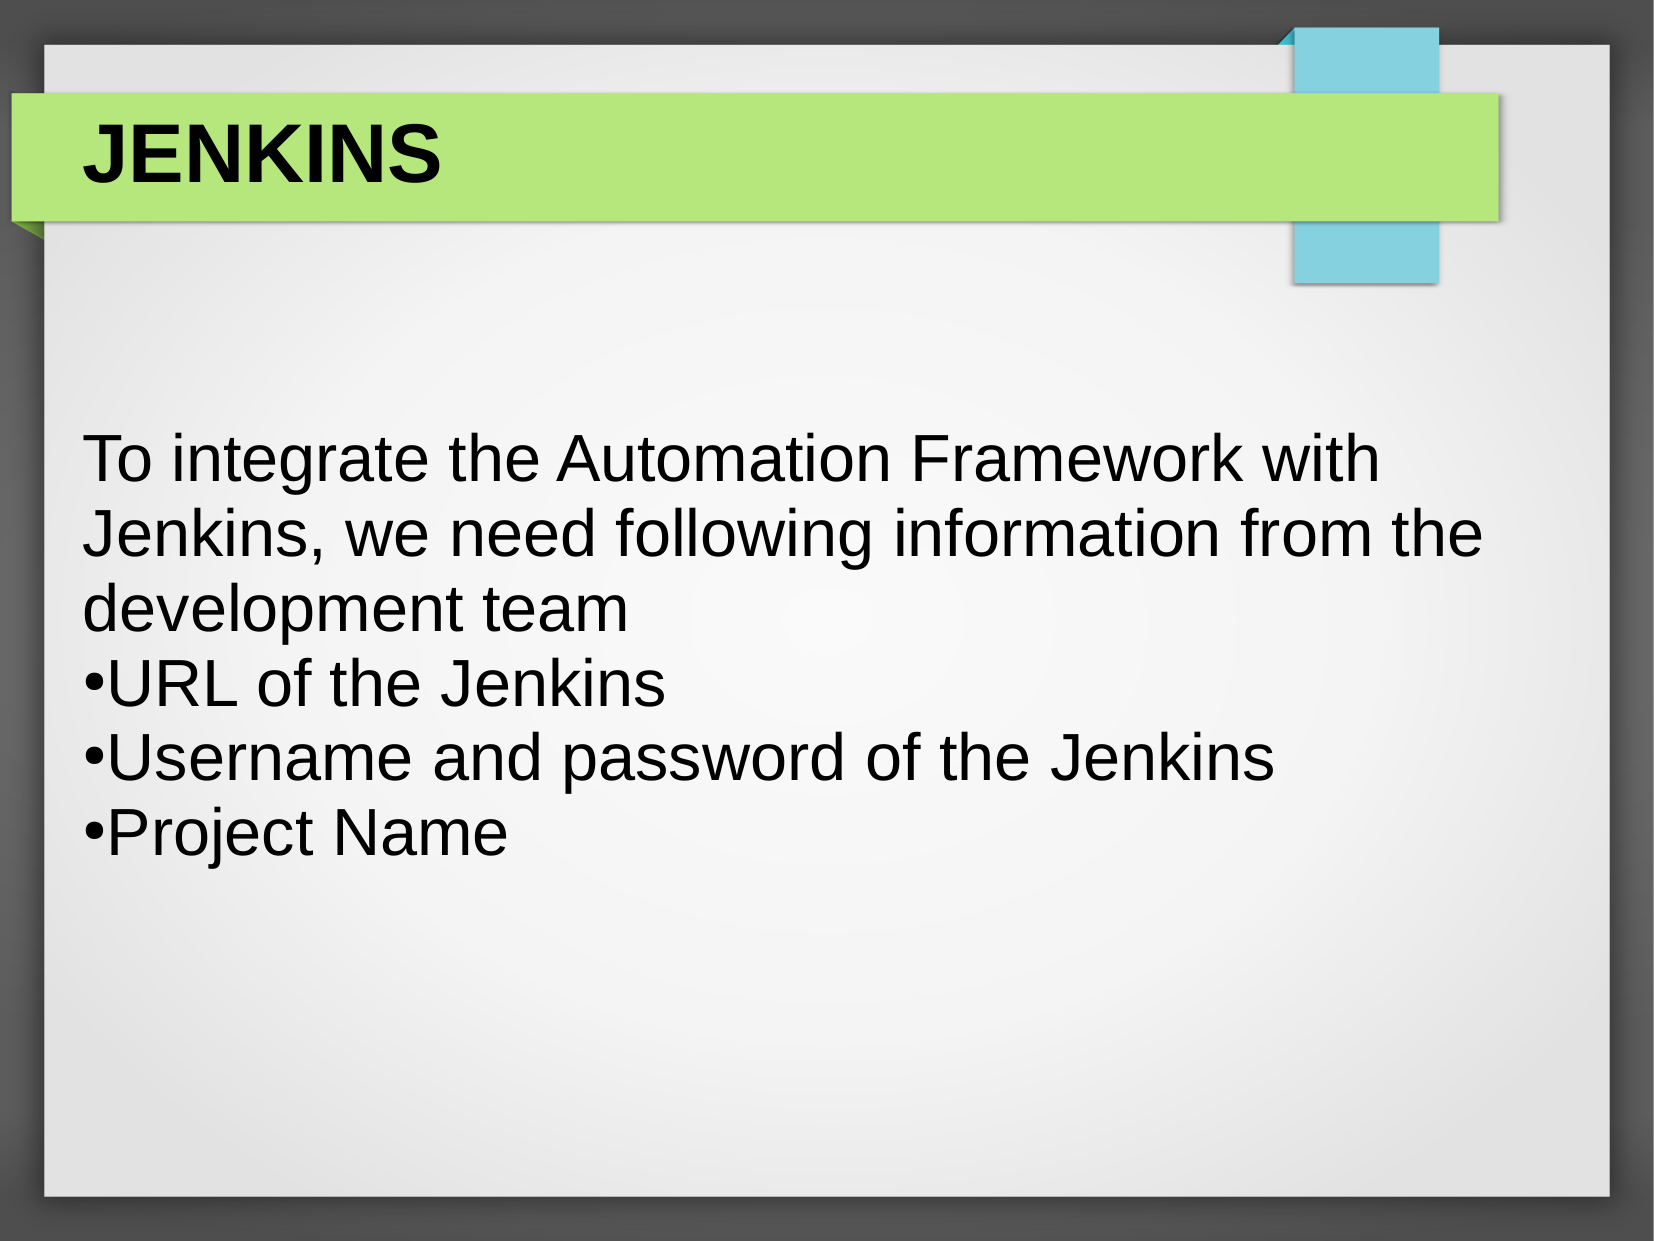

# JENKINS
To integrate the Automation Framework with Jenkins, we need following information from the development team
URL of the Jenkins
Username and password of the Jenkins
Project Name